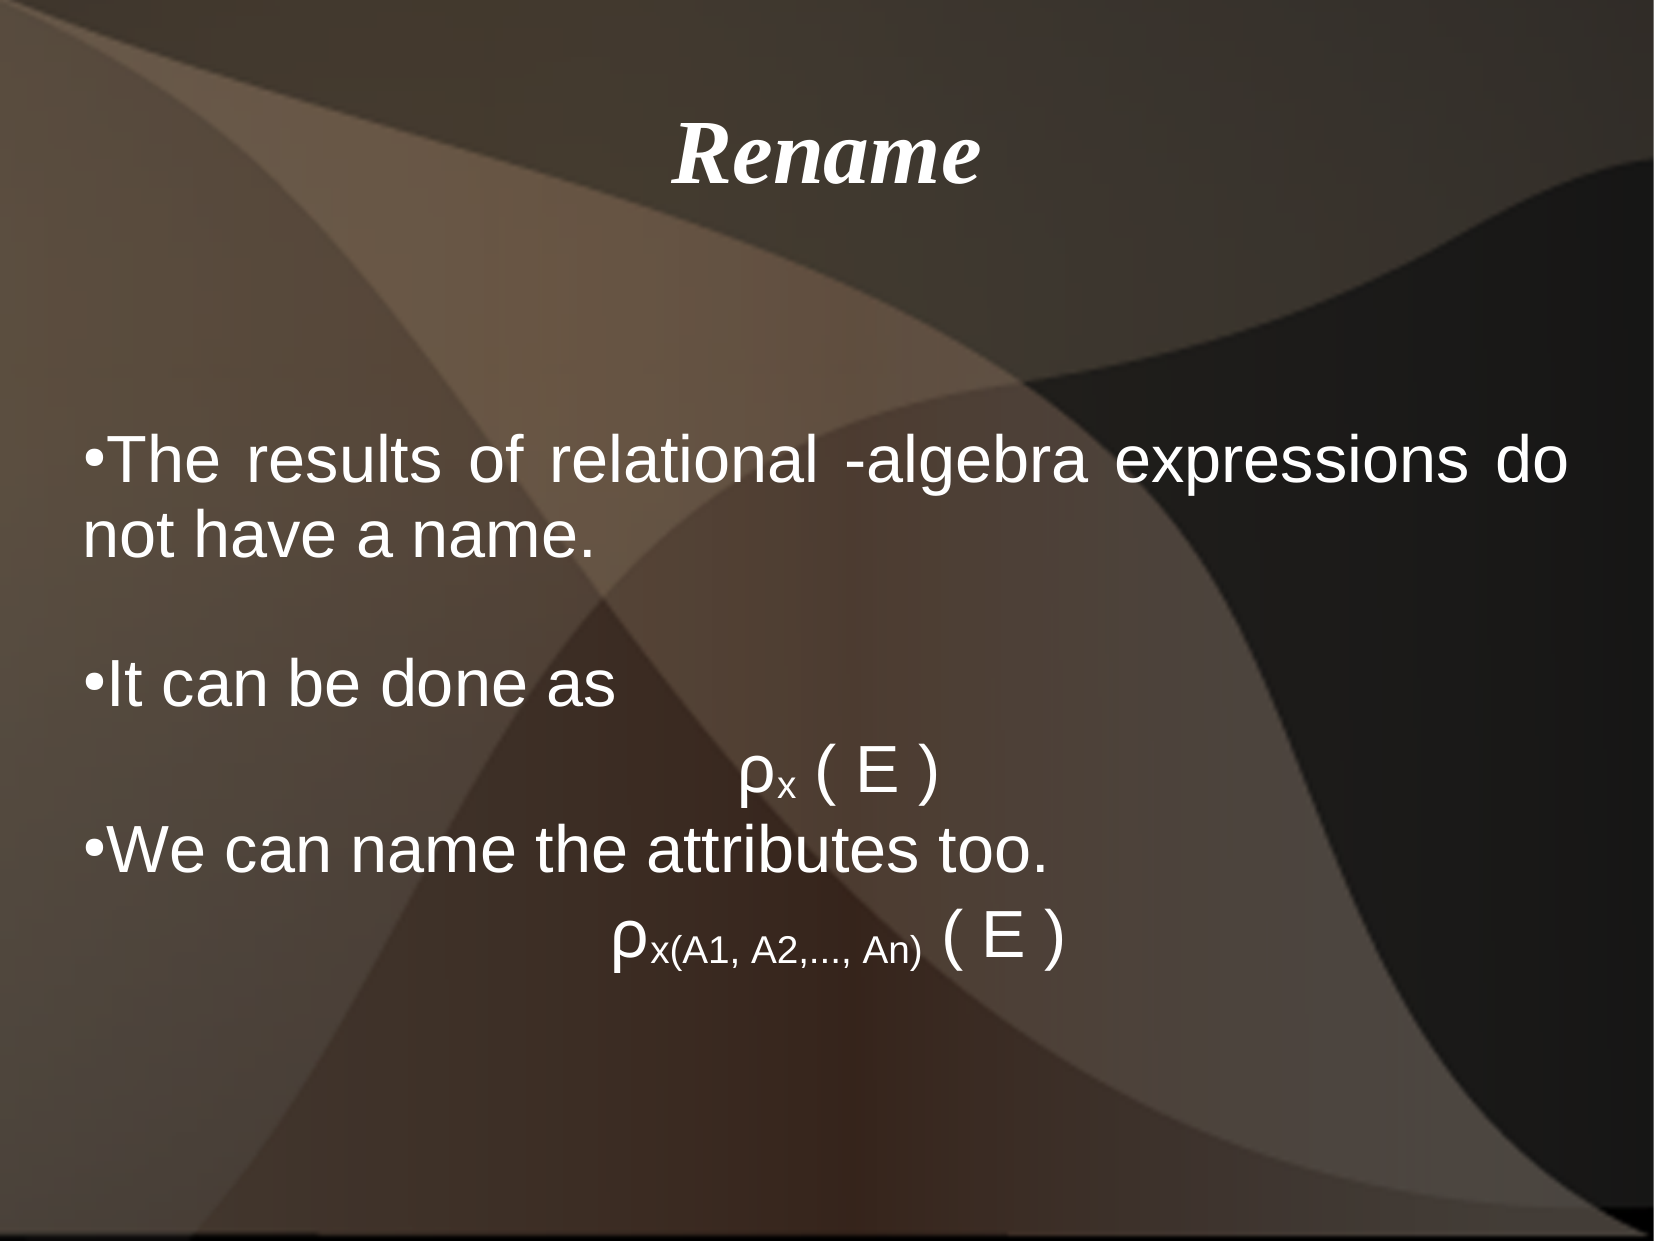

# Rename
The results of relational -algebra expressions do not have a name.
It can be done as
ρx ( E )
We can name the attributes too.
ρx(A1, A2,..., An) ( E )